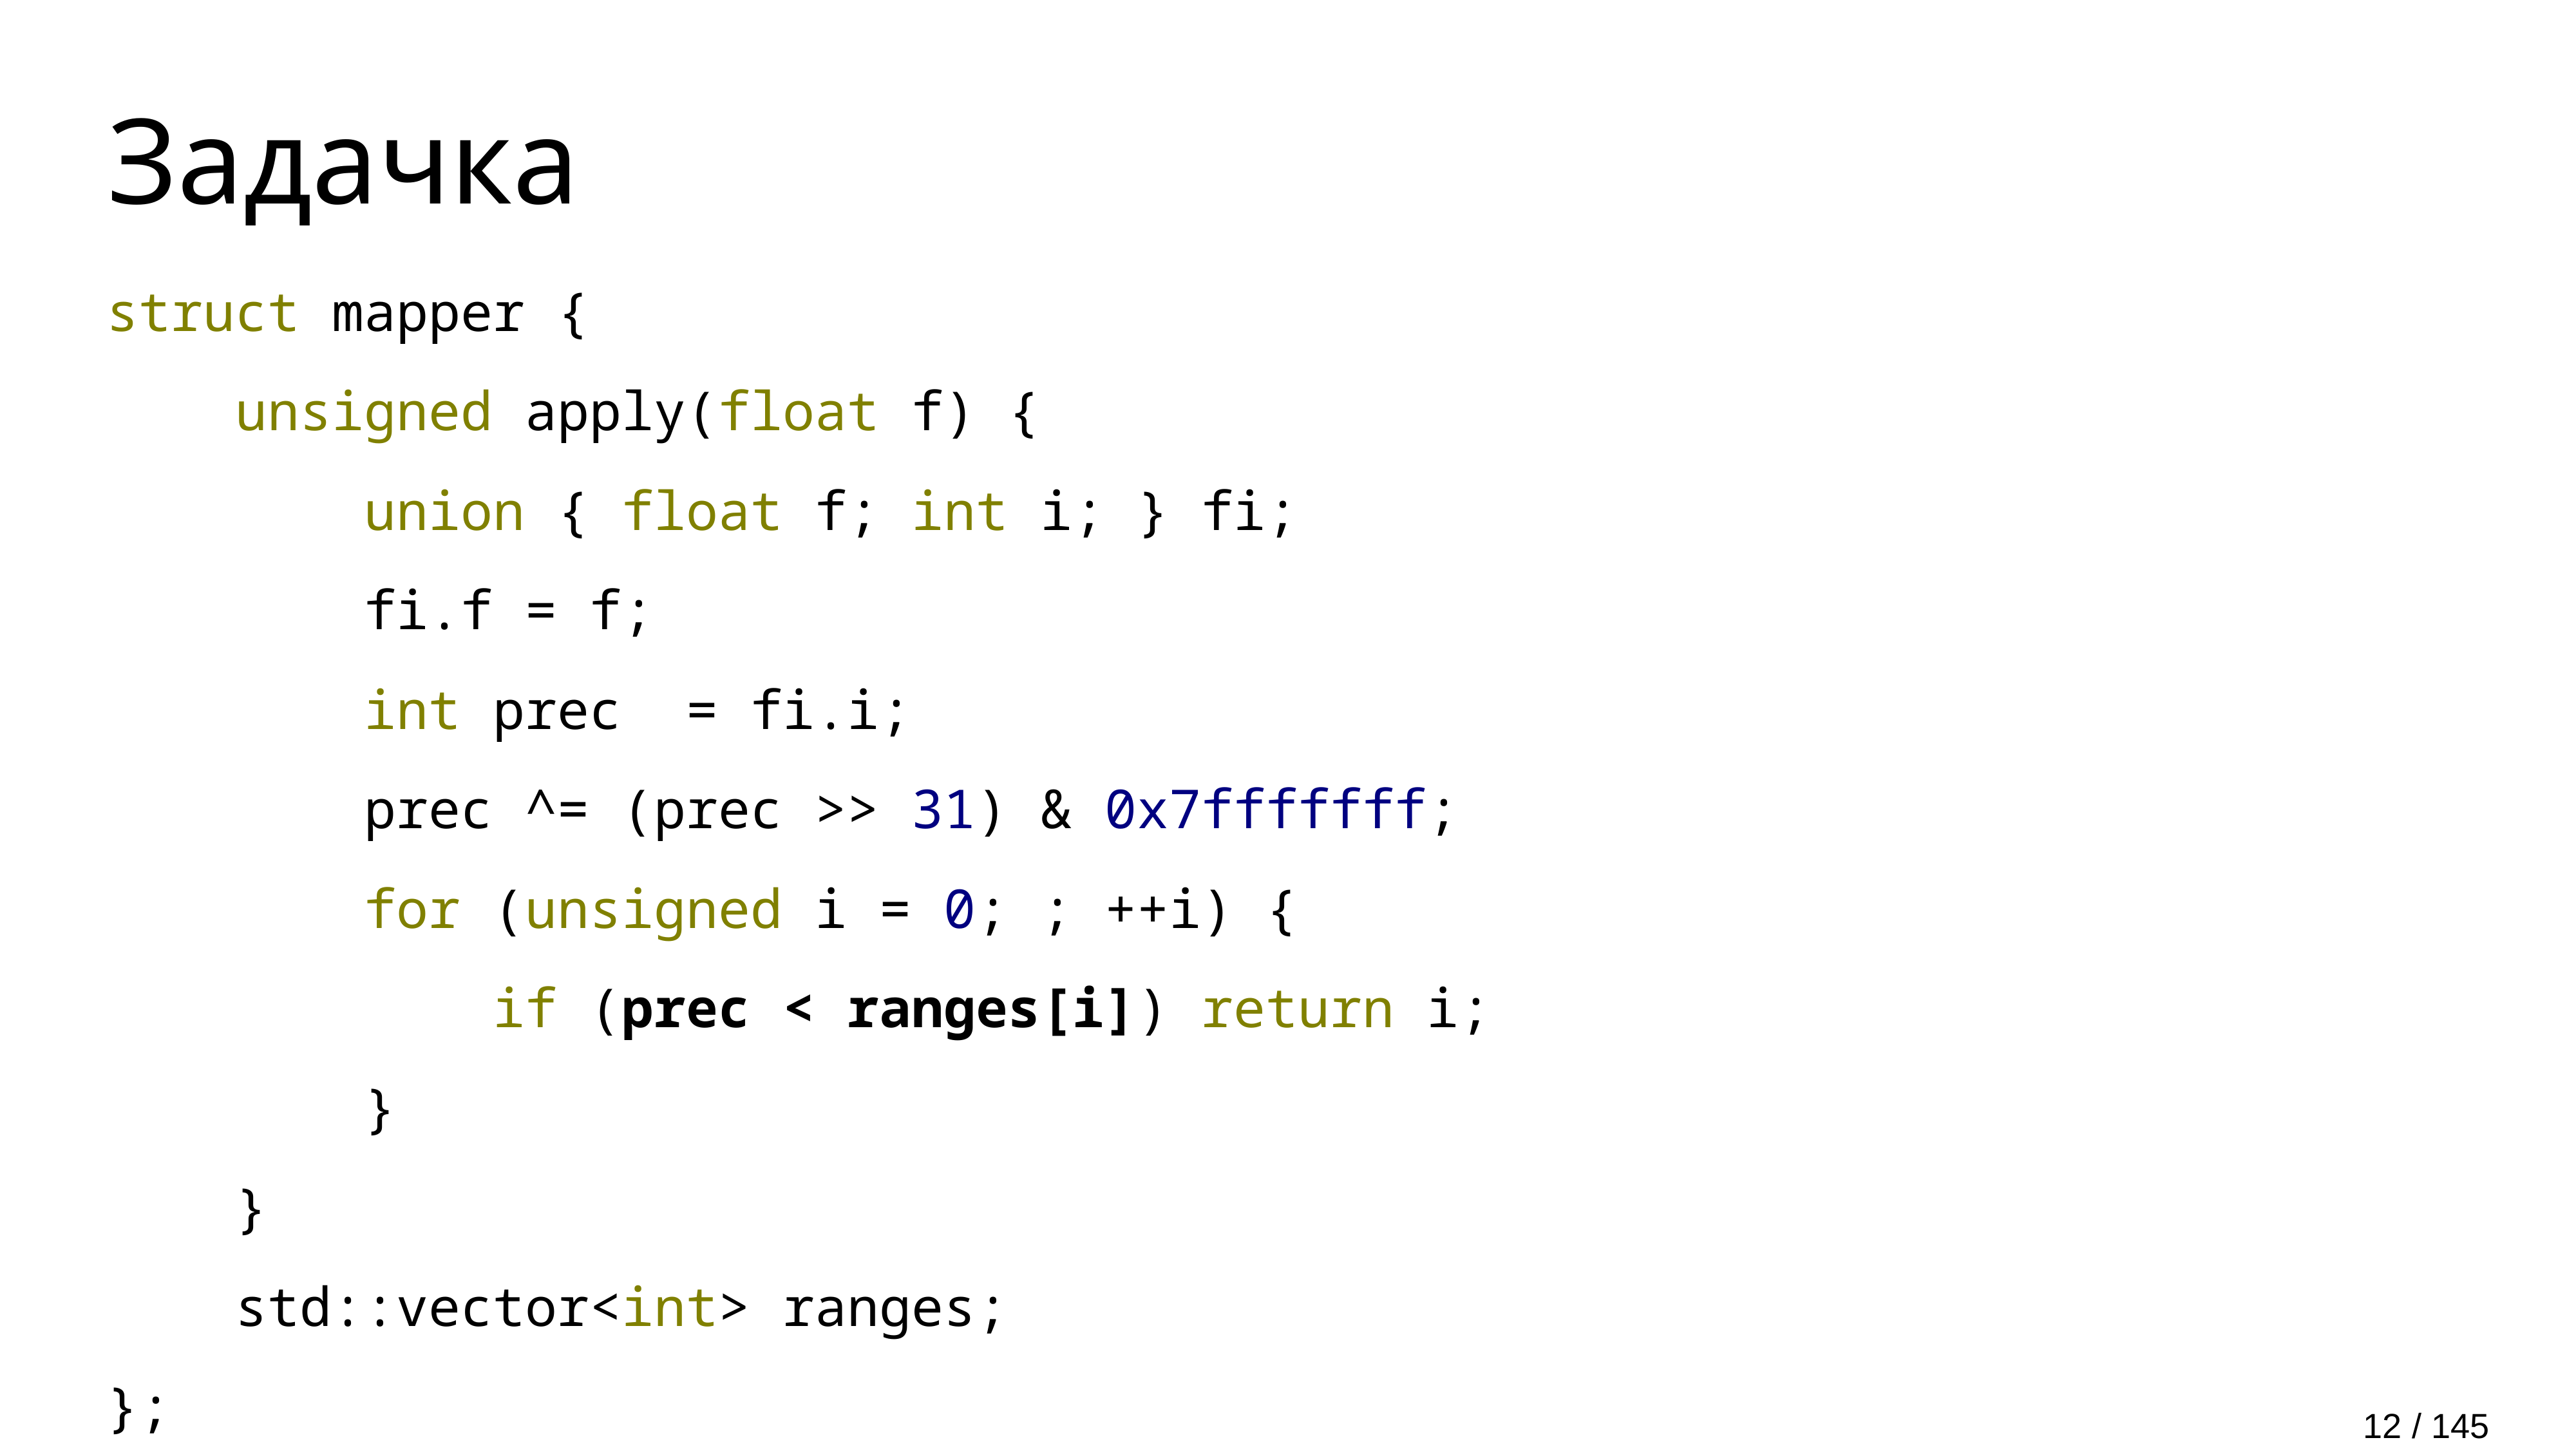

# Задачка
struct mapper {
 unsigned apply(float f) {
 union { float f; int i; } fi;
 fi.f = f;
 int prec = fi.i;
 prec ^= (prec >> 31) & 0x7fffffff;
 for (unsigned i = 0; ; ++i) {
 if (prec < ranges[i]) return i;
 }
 }
 std::vector<int> ranges;
};